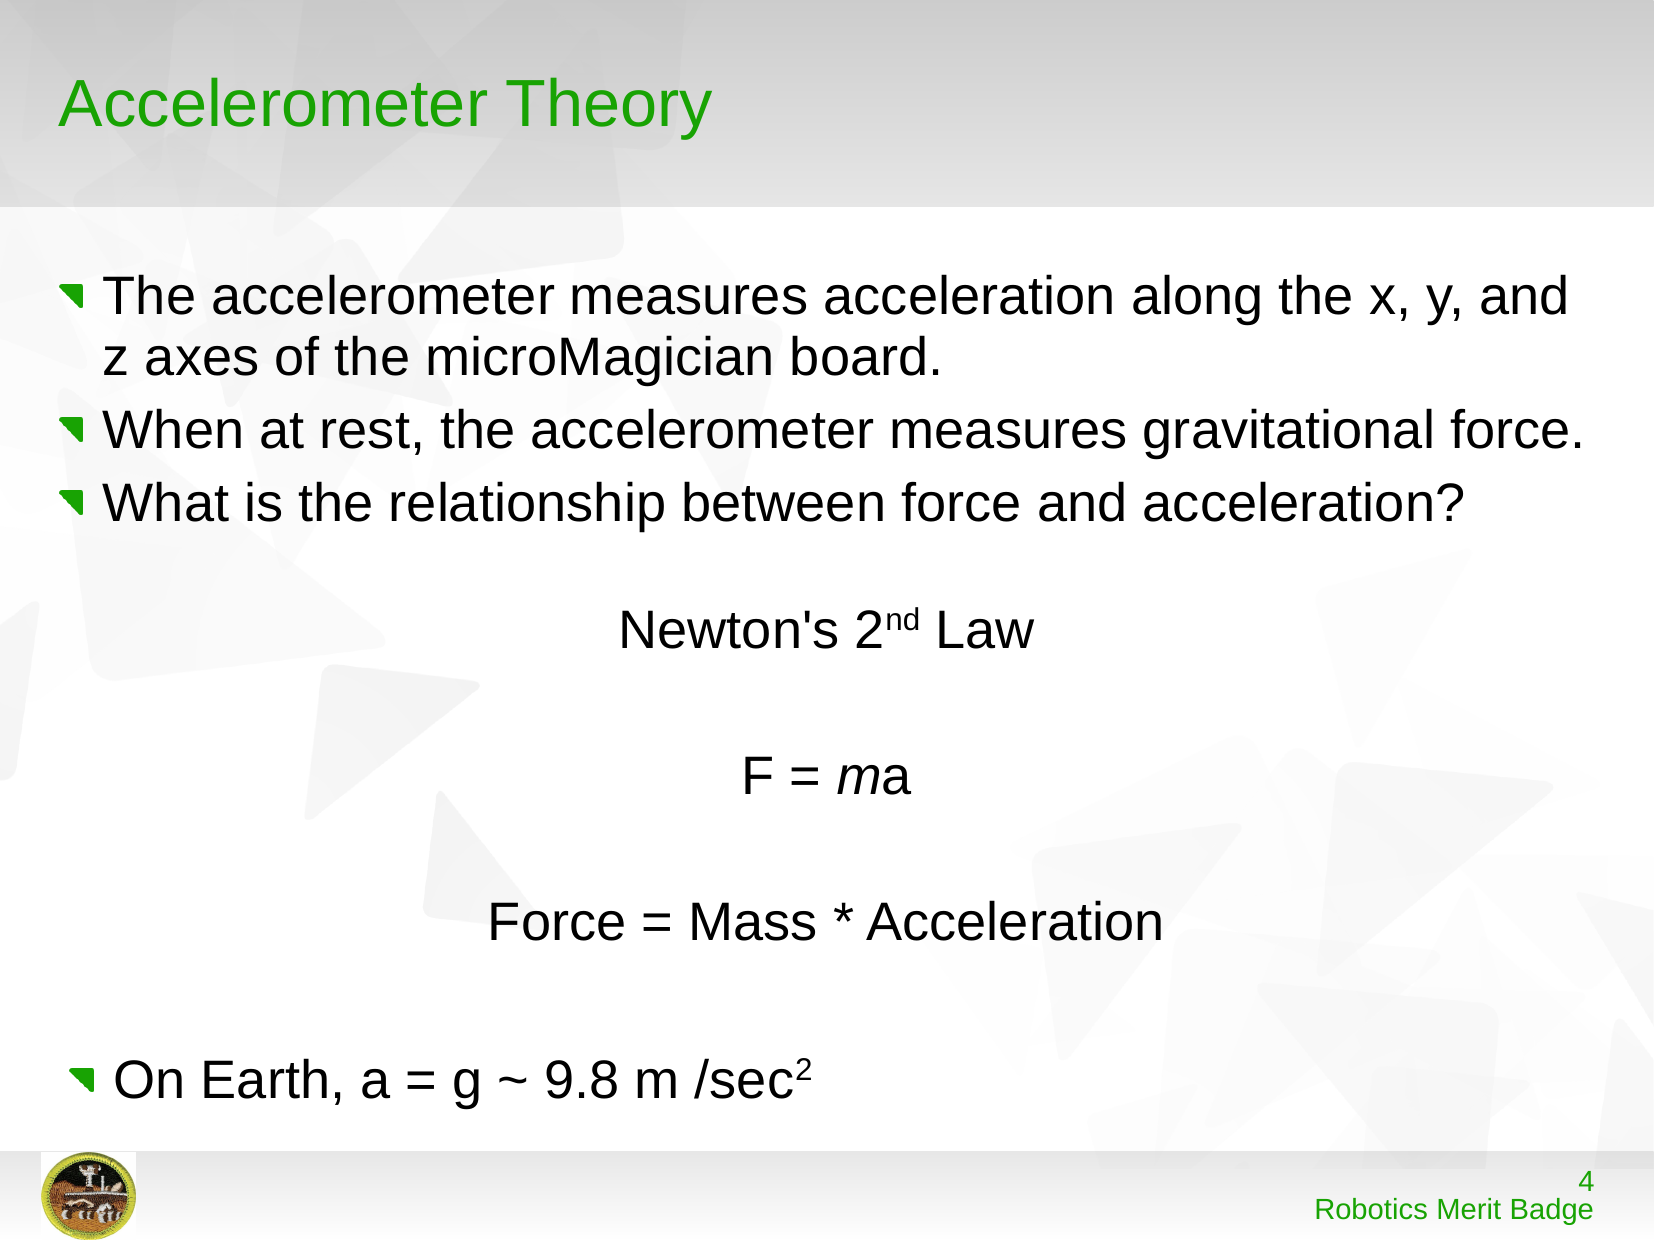

# Accelerometer Theory
The accelerometer measures acceleration along the x, y, and z axes of the microMagician board.
When at rest, the accelerometer measures gravitational force.
What is the relationship between force and acceleration?
Newton's 2nd Law
F = ma
Force = Mass * Acceleration
On Earth, a = g ~ 9.8 m /sec2
4
Robotics Merit Badge